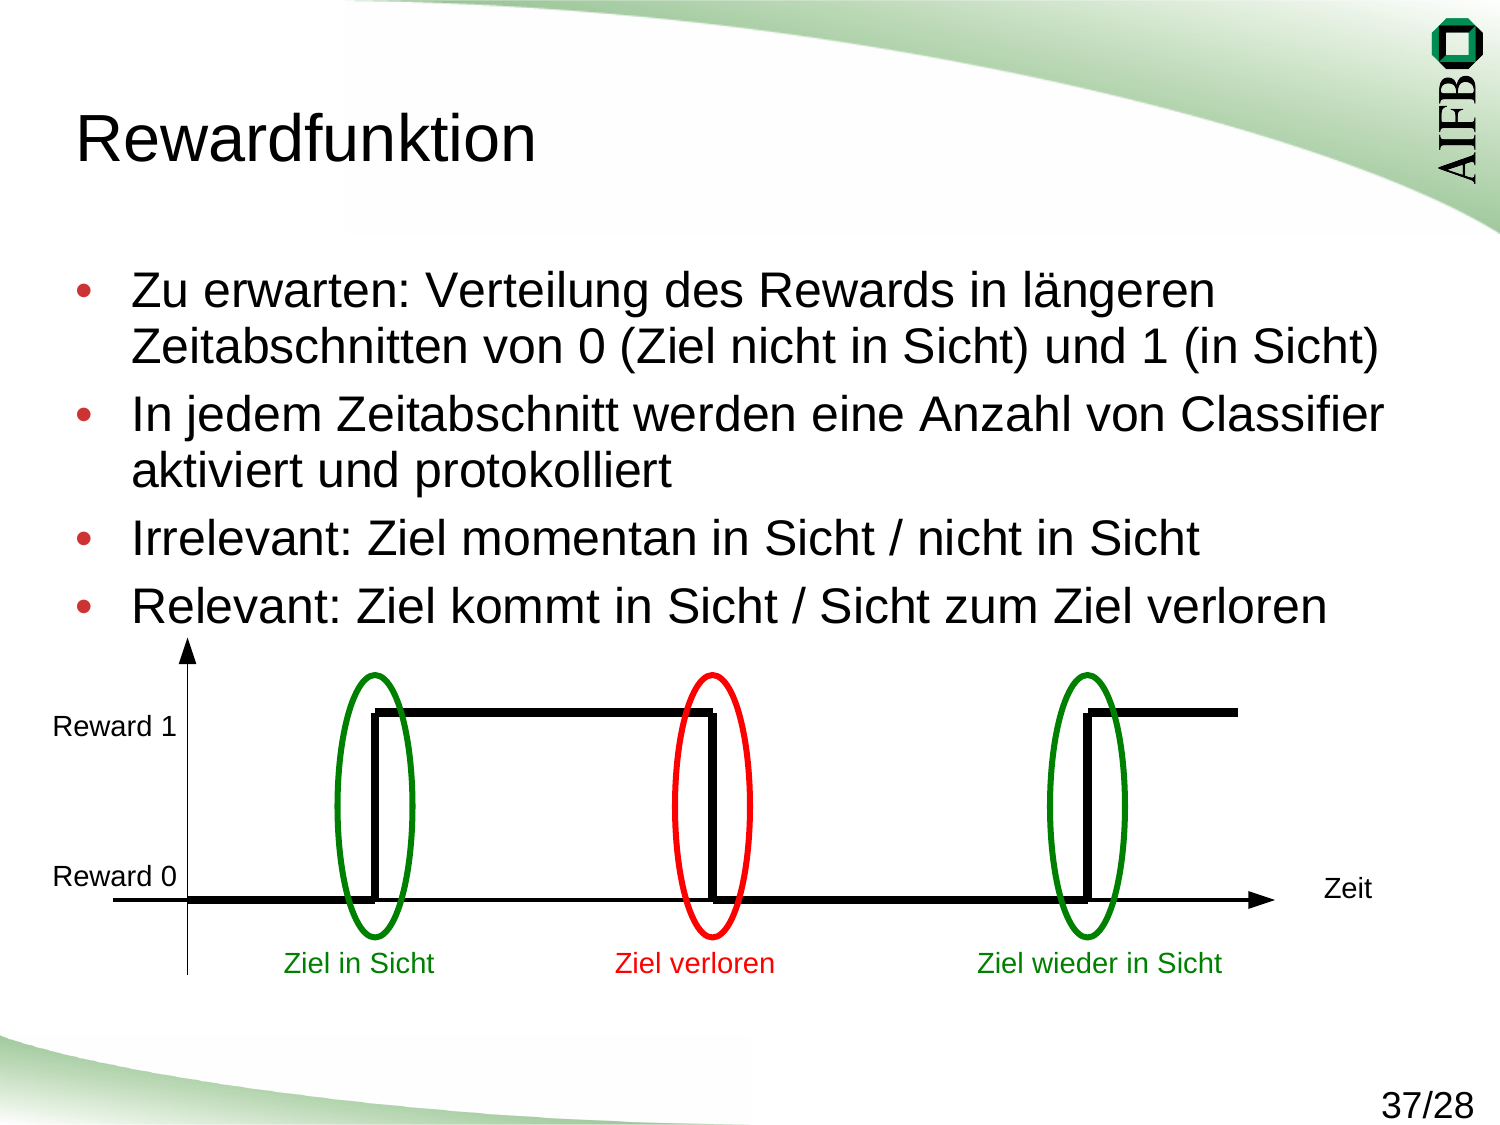

# Rewardfunktion
Zu erwarten: Verteilung des Rewards in längeren Zeitabschnitten von 0 (Ziel nicht in Sicht) und 1 (in Sicht)
In jedem Zeitabschnitt werden eine Anzahl von Classifier aktiviert und protokolliert
Irrelevant: Ziel momentan in Sicht / nicht in Sicht
Relevant: Ziel kommt in Sicht / Sicht zum Ziel verloren
Reward 1
Reward 0
Zeit
Ziel in Sicht
Ziel verloren
Ziel wieder in Sicht
37